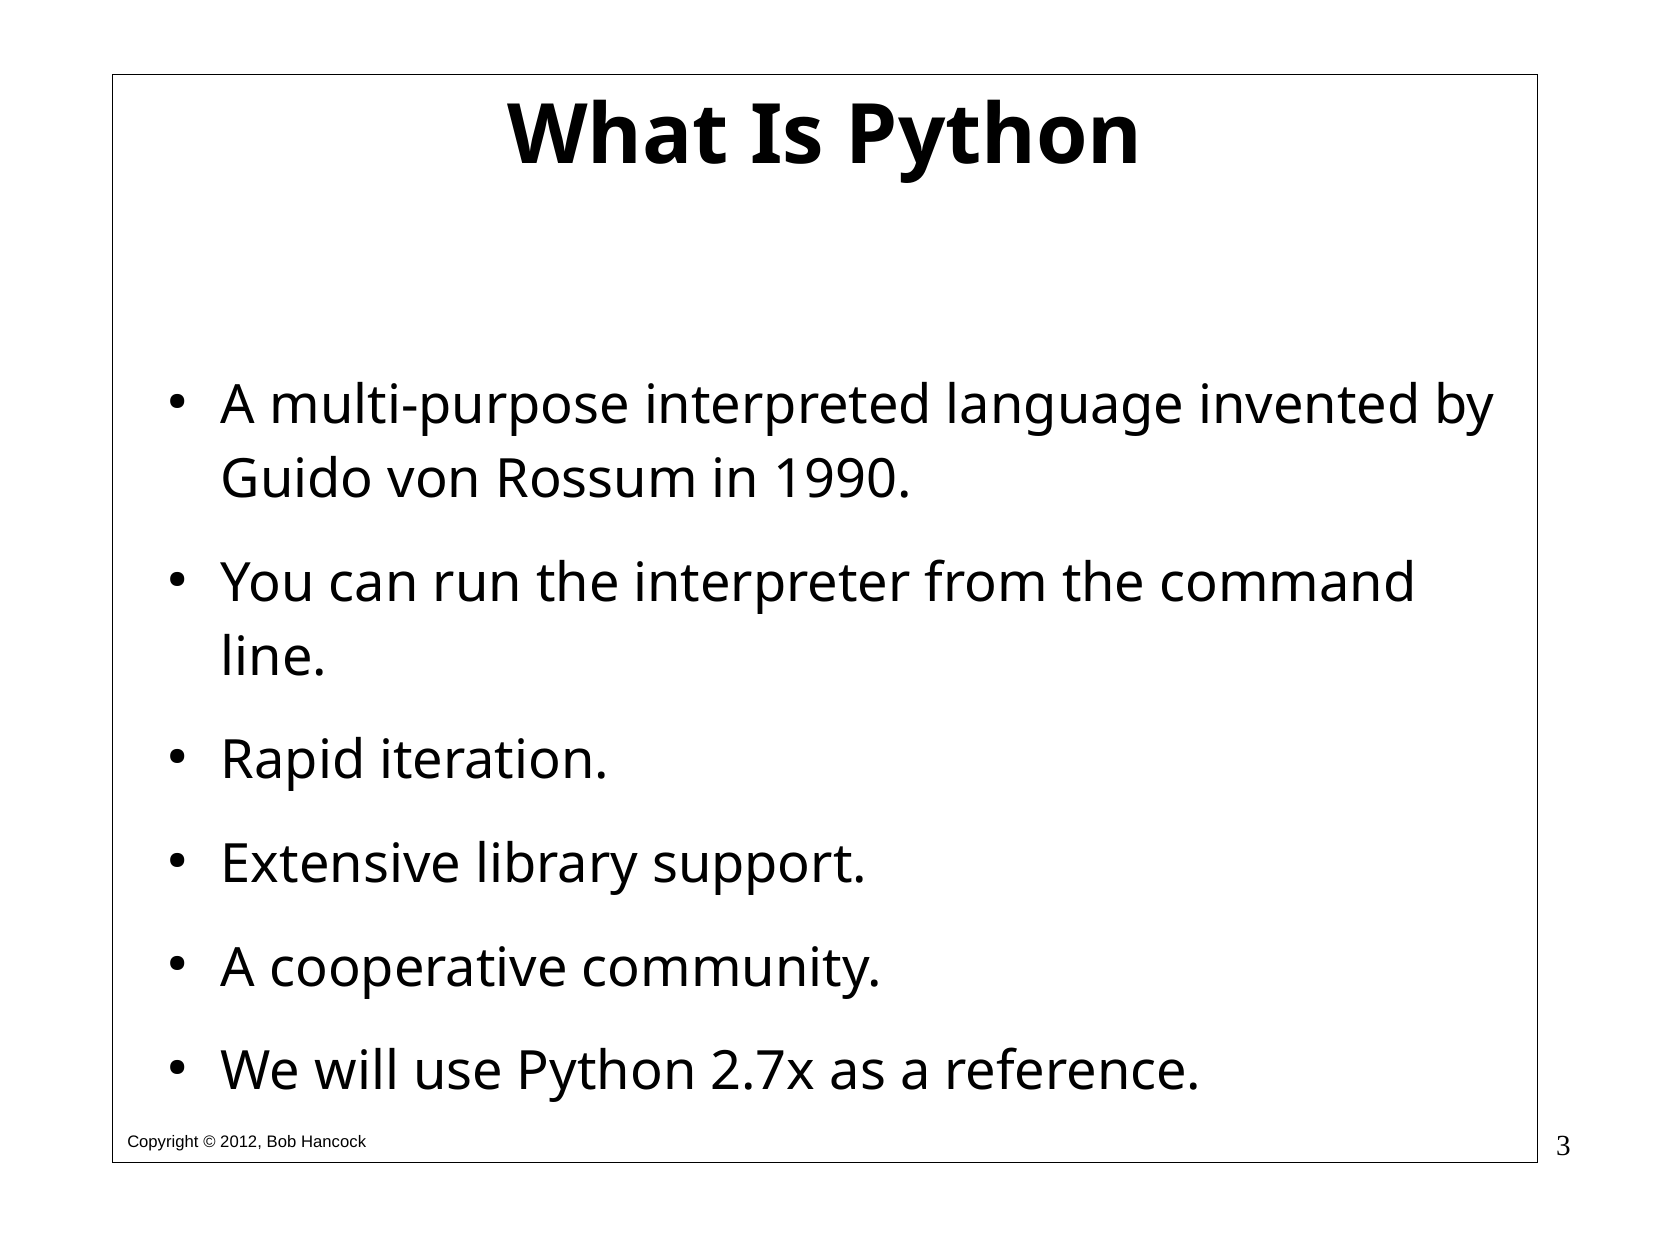

# What Is Python
A multi-purpose interpreted language invented by Guido von Rossum in 1990.
You can run the interpreter from the command line.
Rapid iteration.
Extensive library support.
A cooperative community.
We will use Python 2.7x as a reference.
Copyright © 2012, Bob Hancock
3